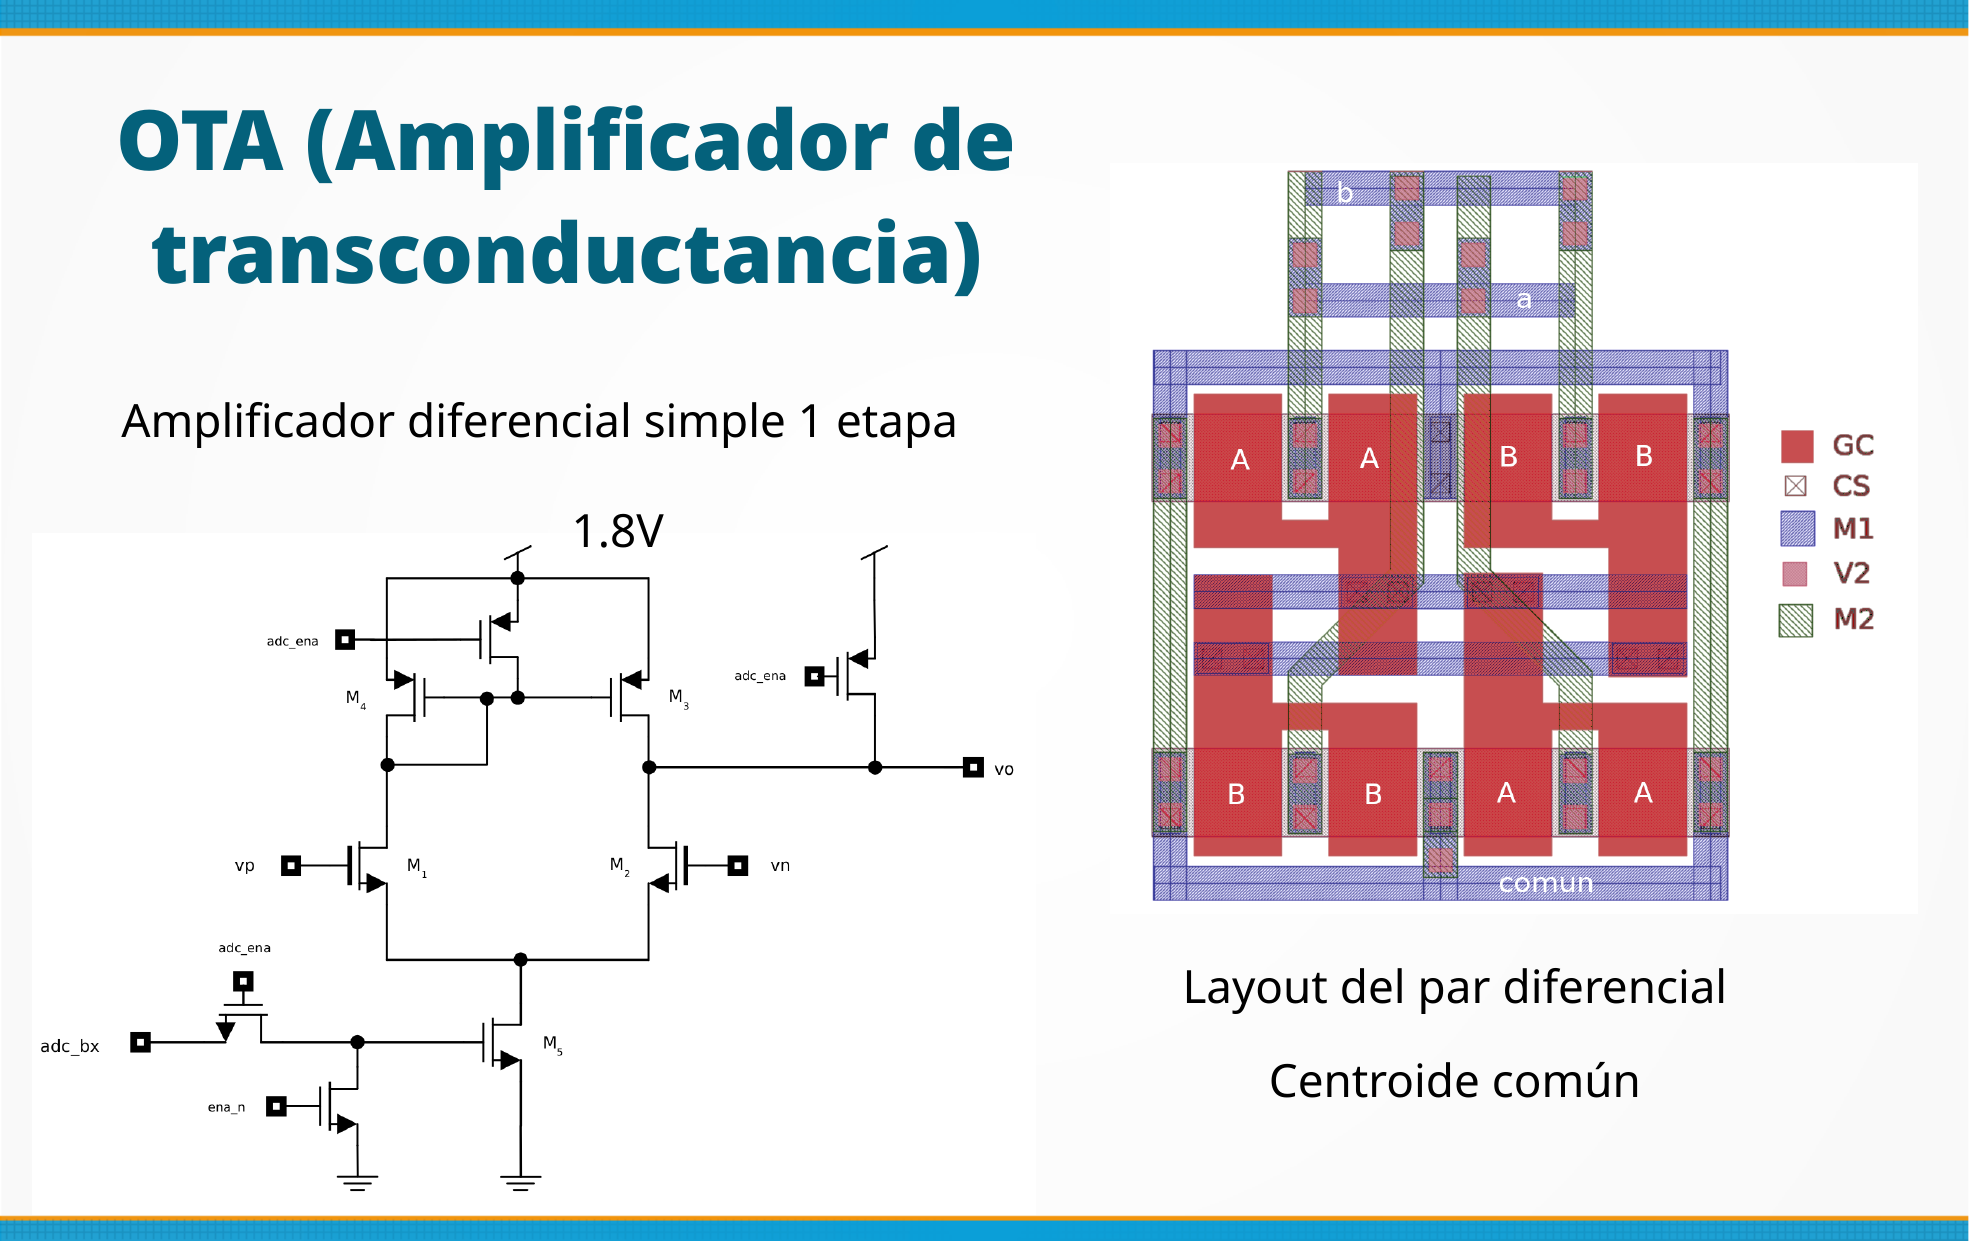

# OTA (Amplificador de transconductancia)
Amplificador diferencial simple 1 etapa
1.8V
Layout del par diferencial
Centroide común